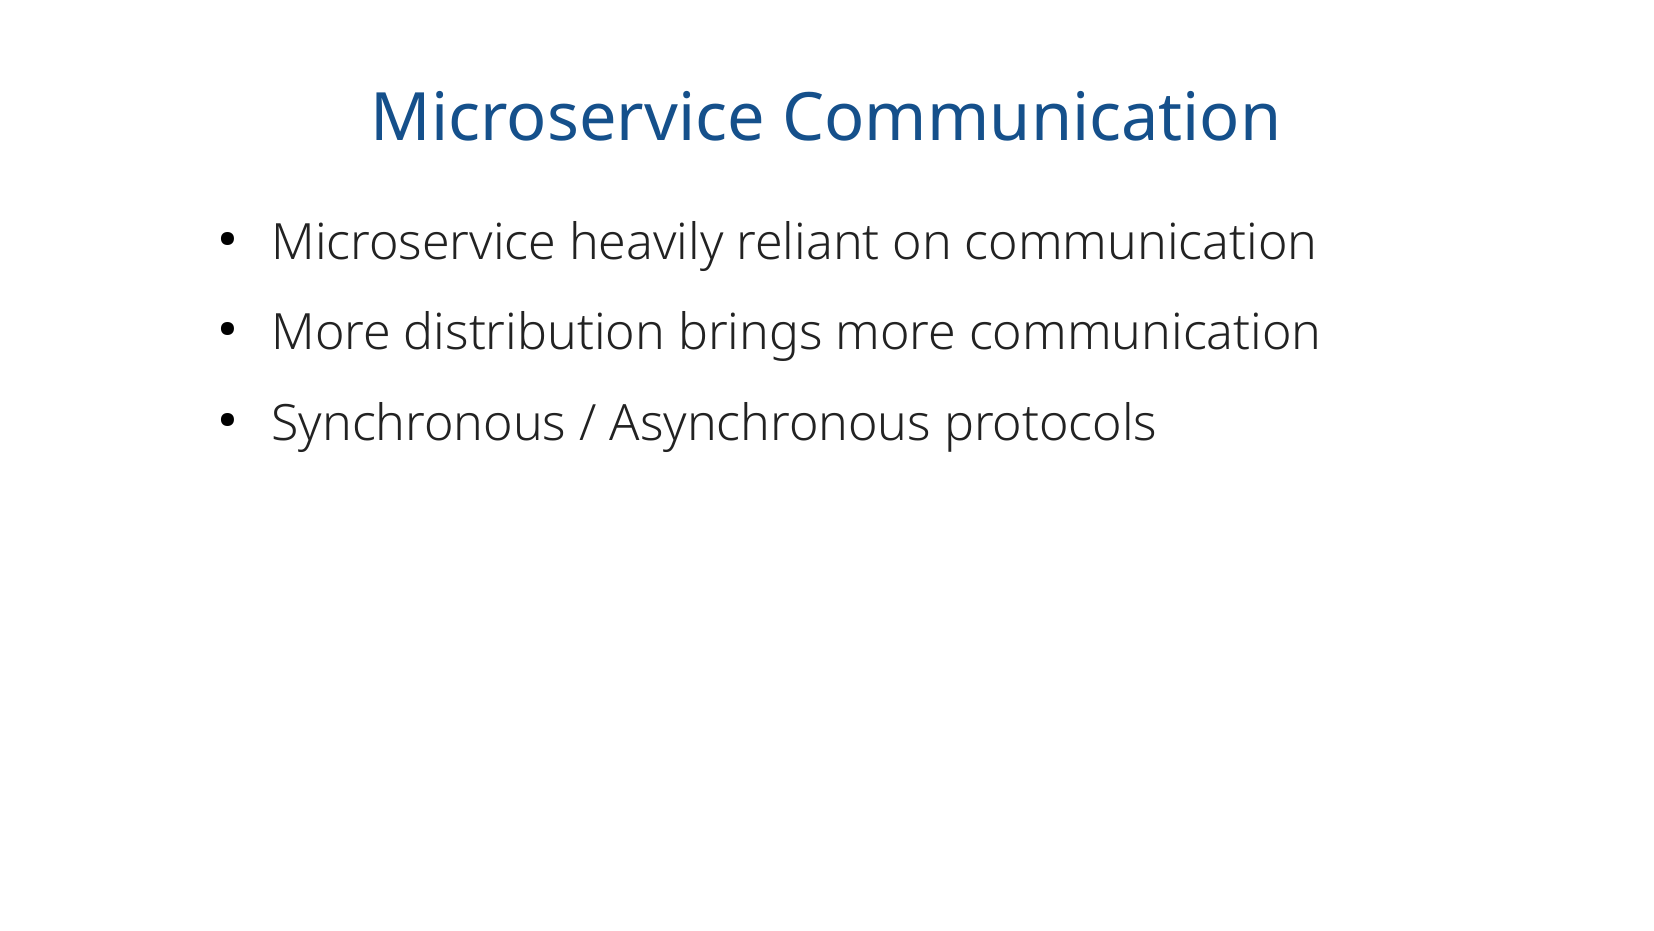

# Microservice Communication
Microservice heavily reliant on communication
More distribution brings more communication
Synchronous / Asynchronous protocols